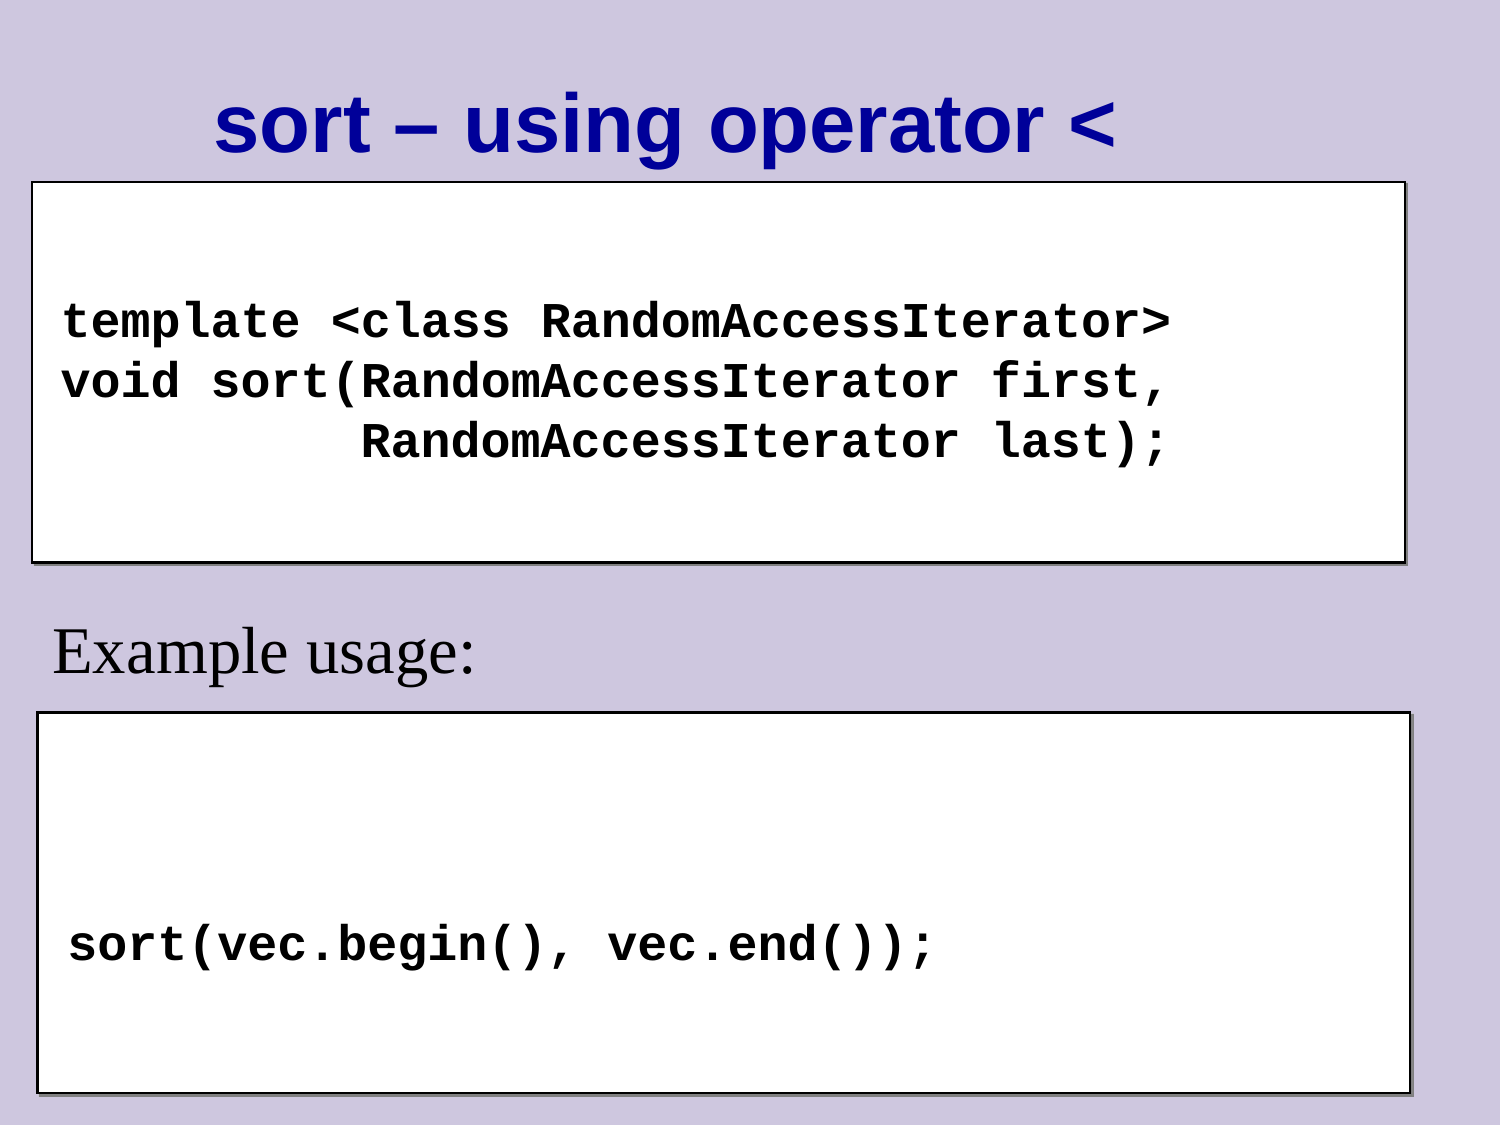

# sort – using operator <
template <class RandomAccessIterator>
void sort(RandomAccessIterator first,
 RandomAccessIterator last);
Example usage:
sort(vec.begin(), vec.end());